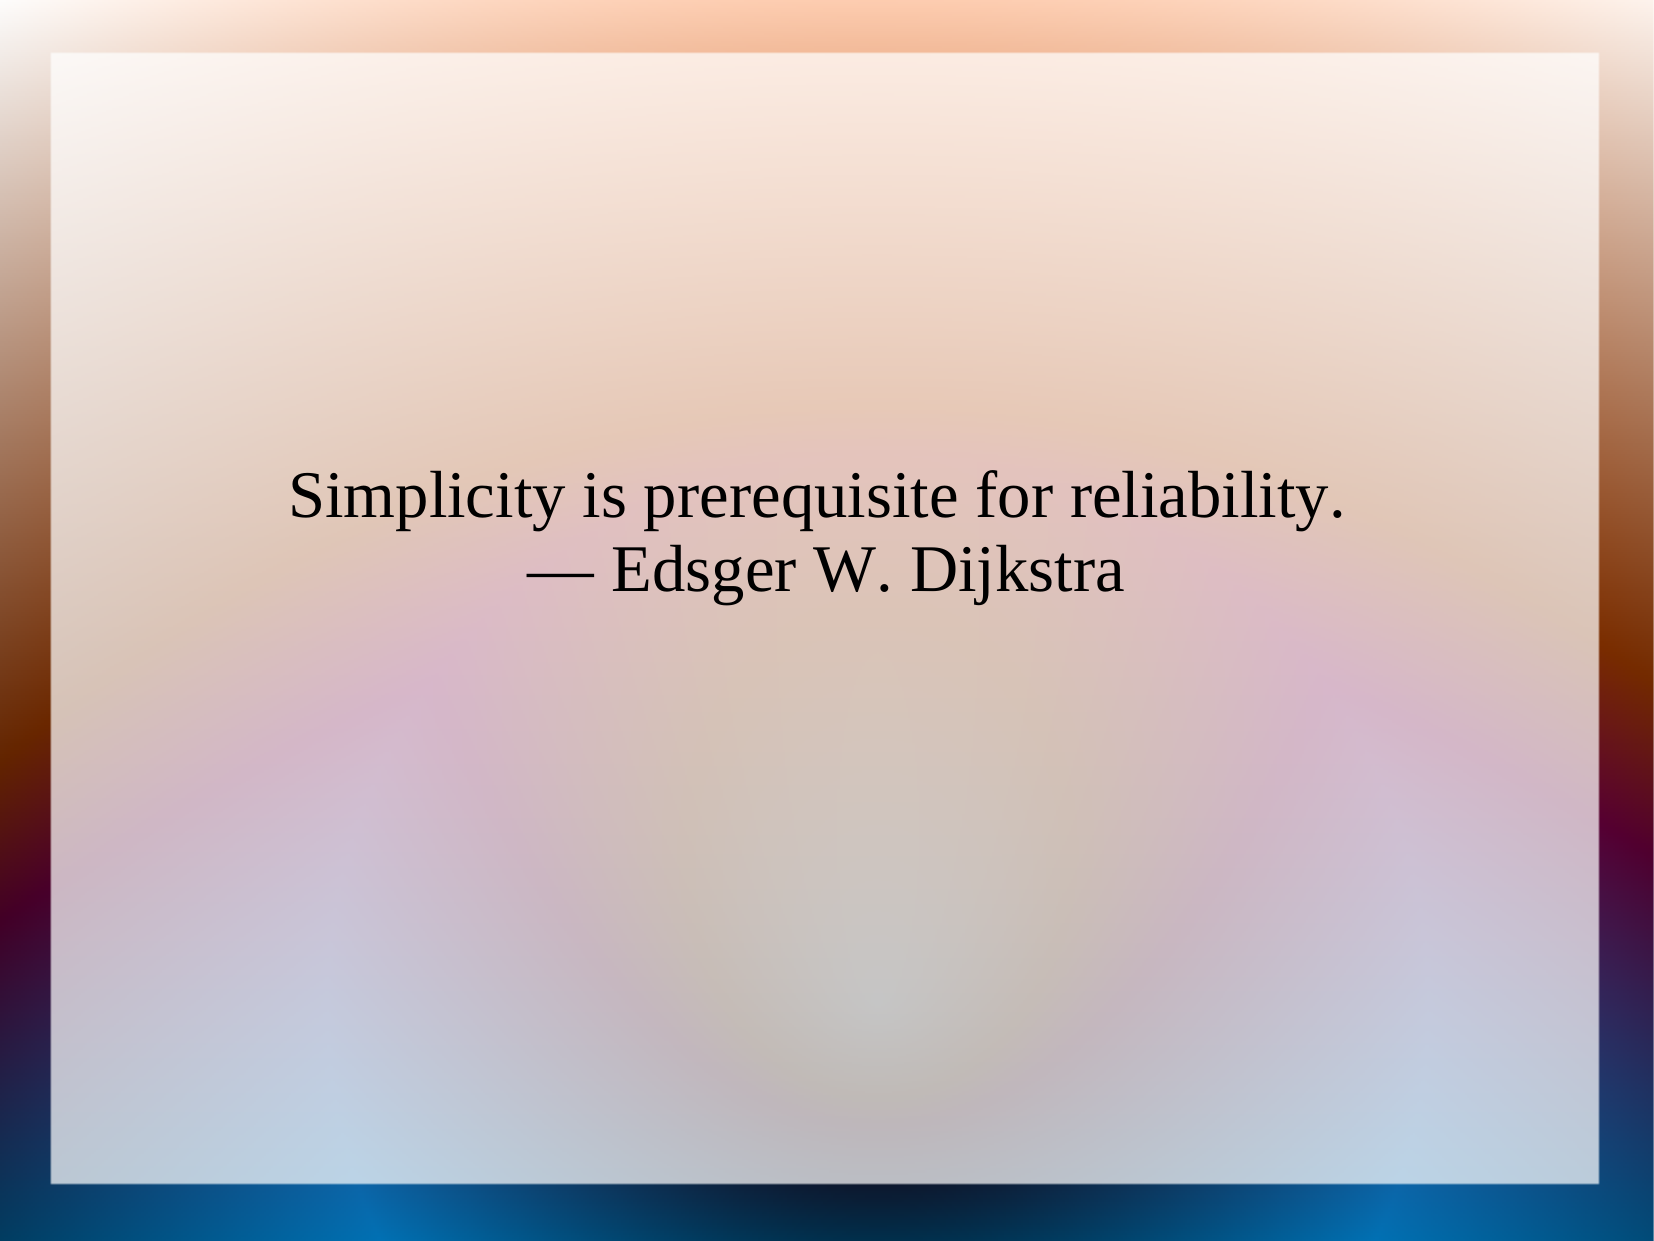

# Simplicity is prerequisite for reliability.
— Edsger W. Dijkstra